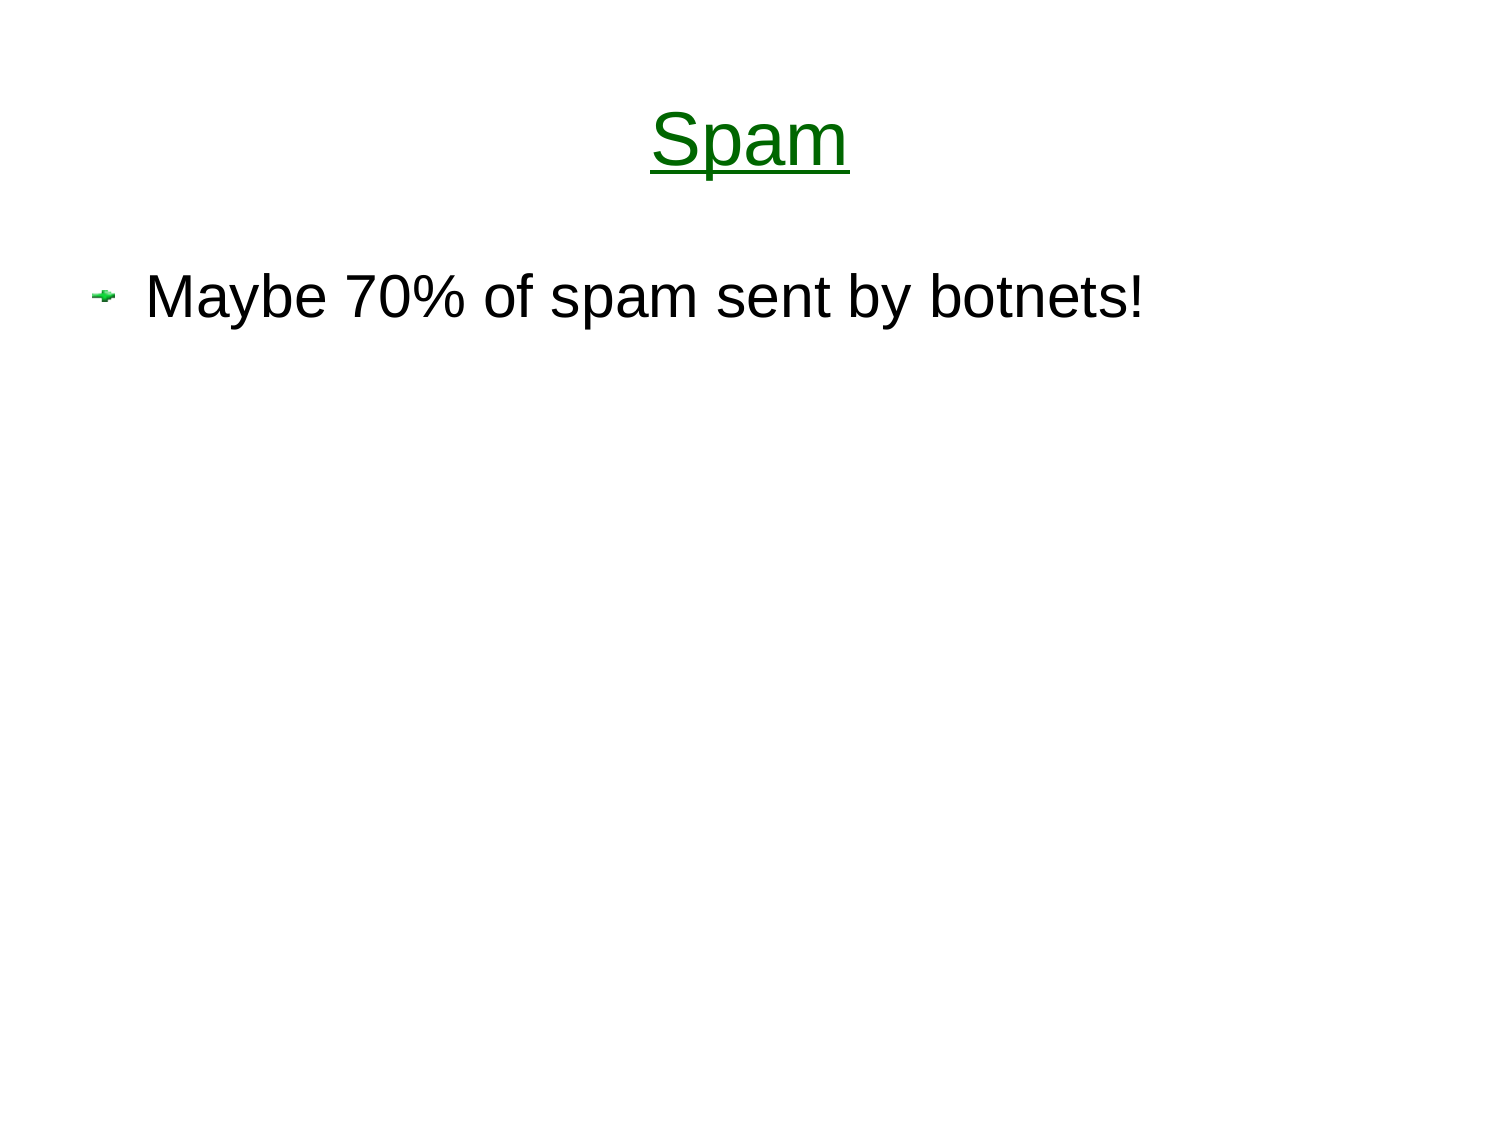

# Spam
Maybe 70% of spam sent by botnets!